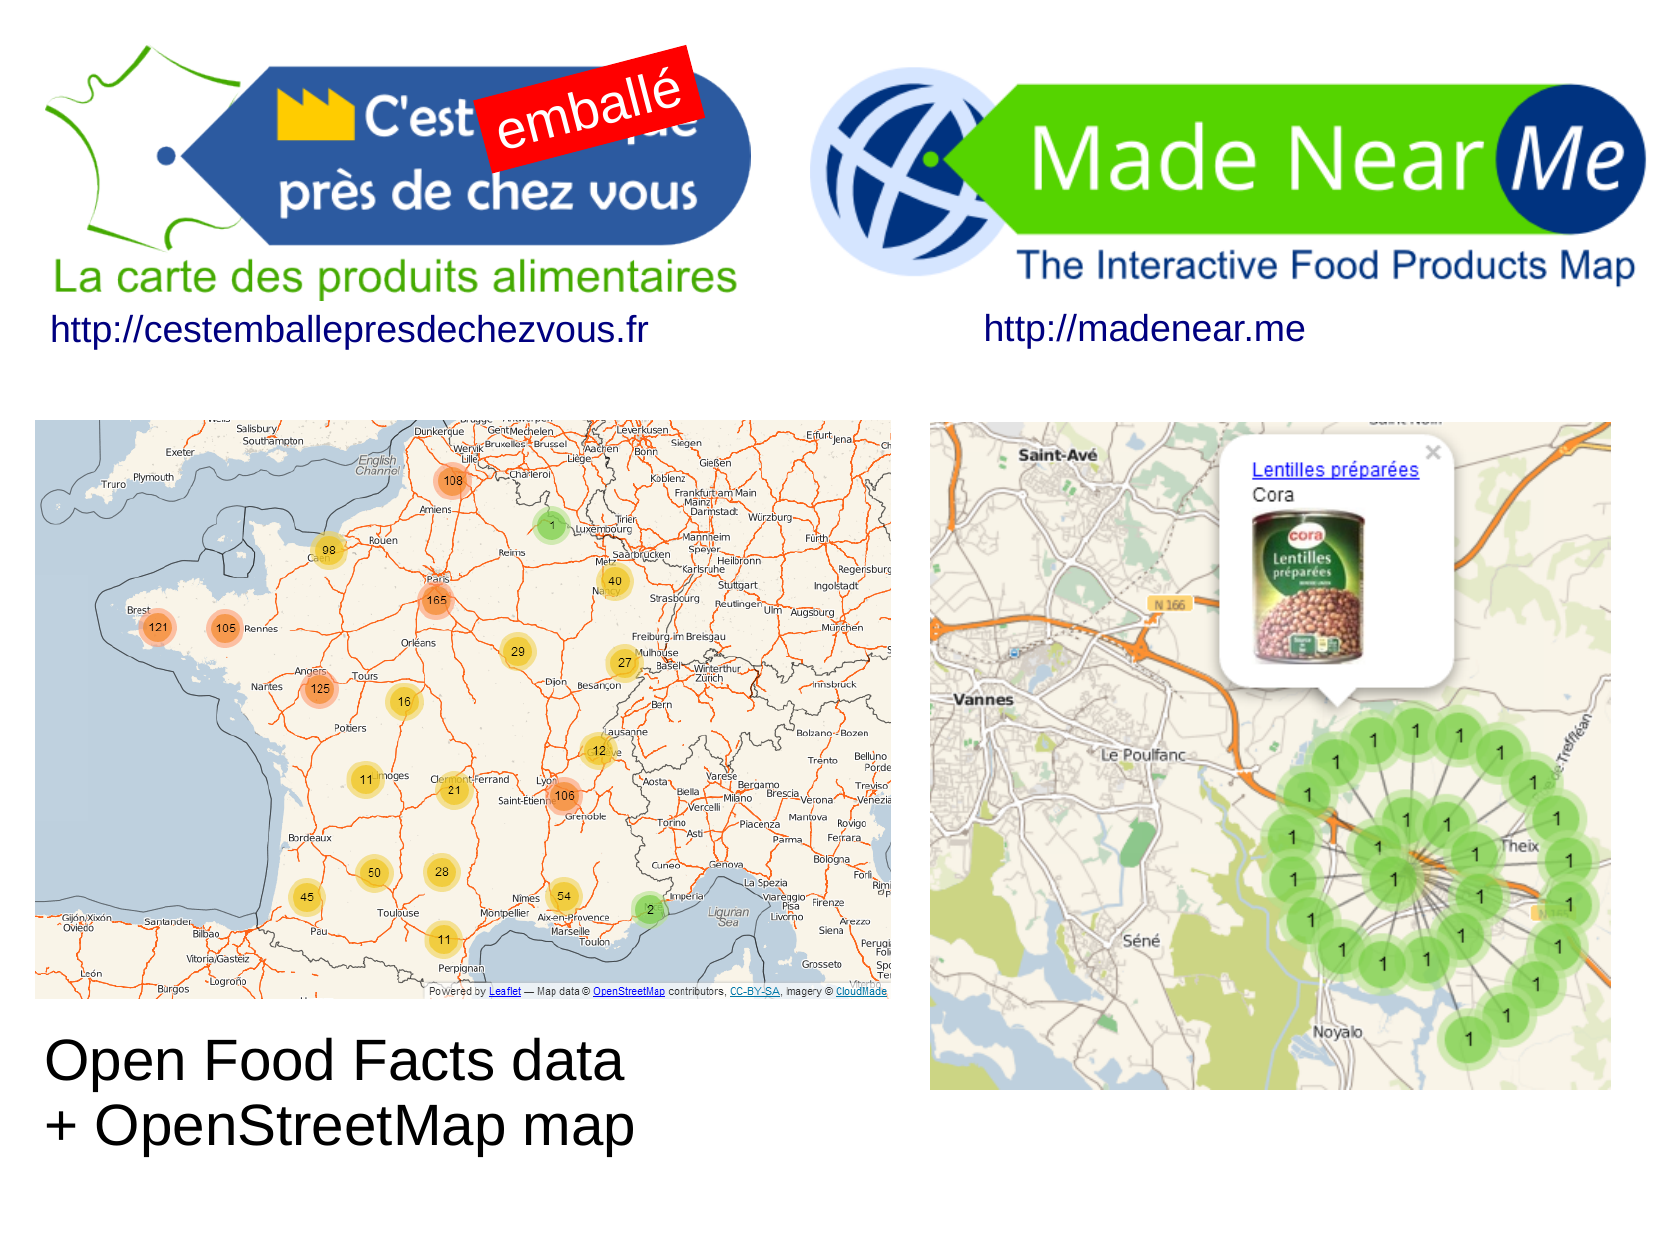

emballé
http://madenear.me
http://cestemballepresdechezvous.fr
Open Food Facts data
+ OpenStreetMap map